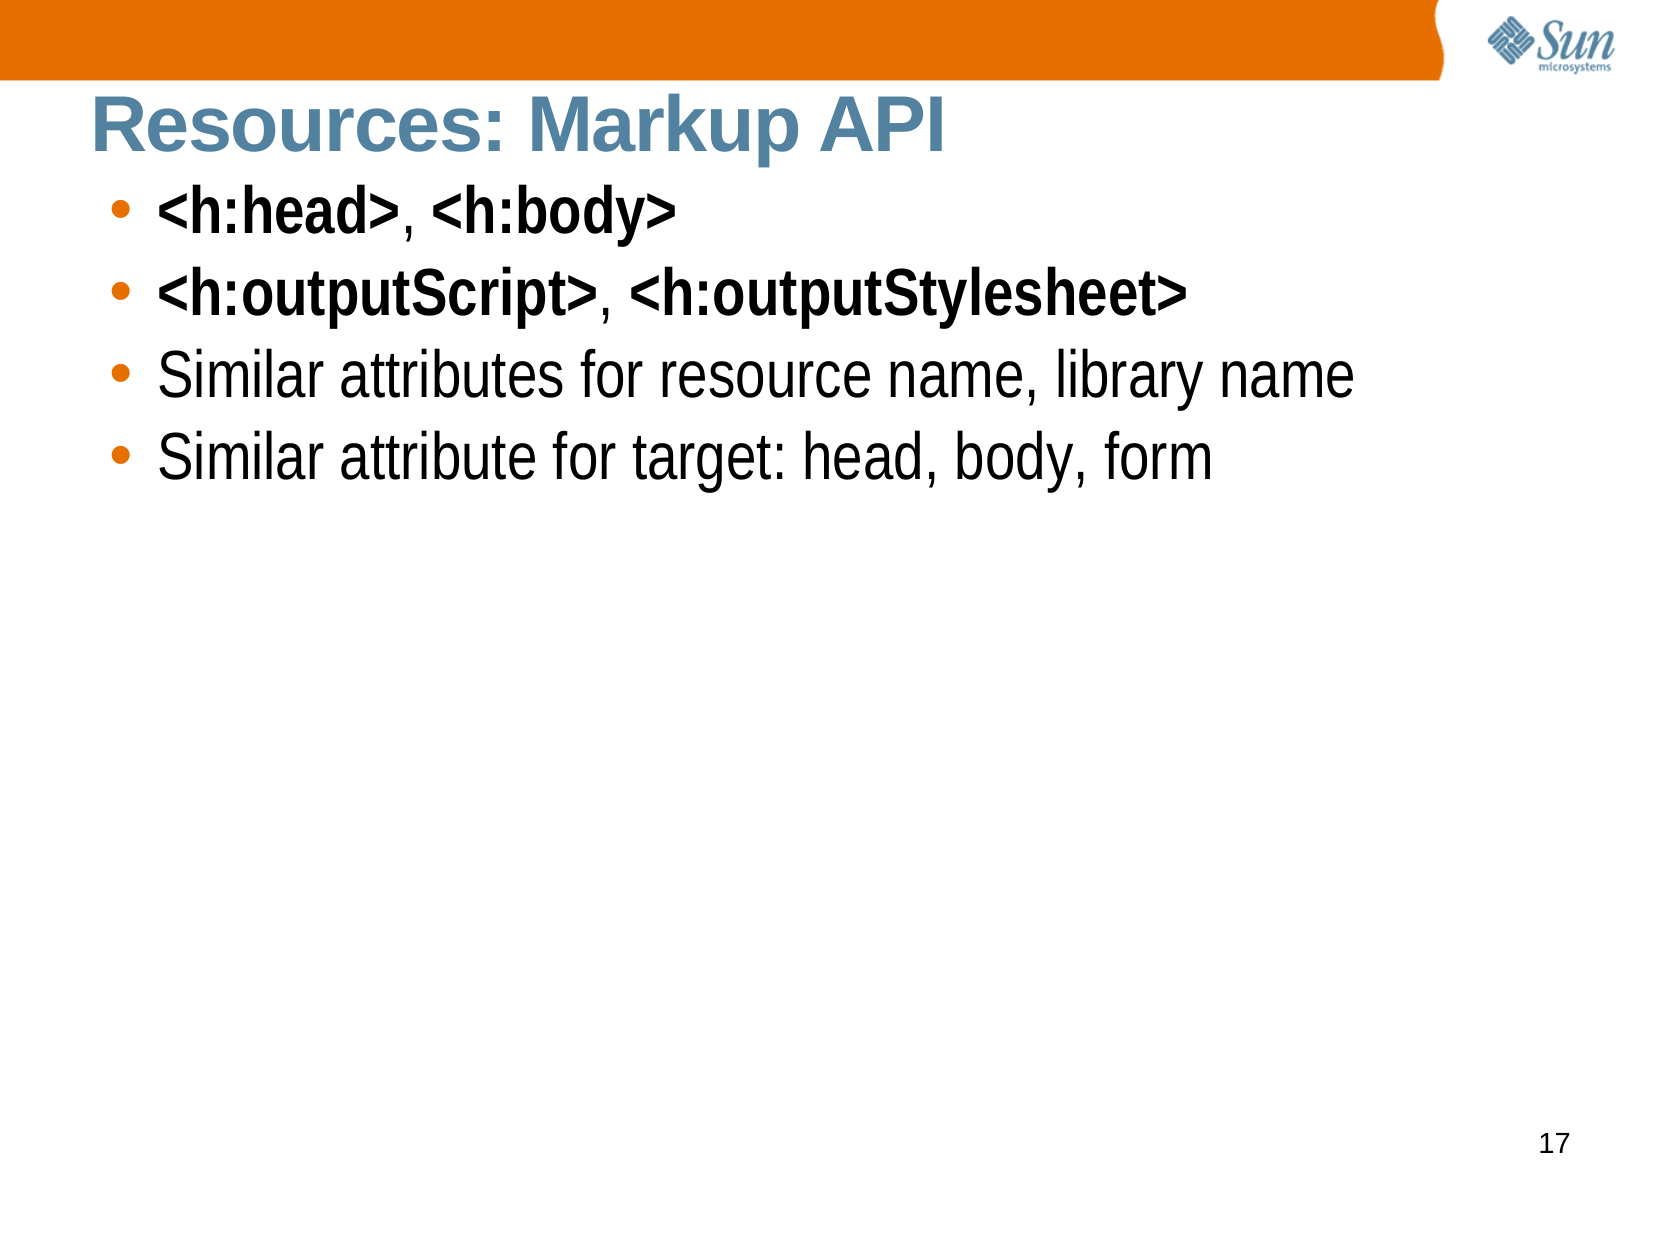

# Resources: Markup API
<h:head>, <h:body>
<h:outputScript>, <h:outputStylesheet>
Similar attributes for resource name, library name
Similar attribute for target: head, body, form
17